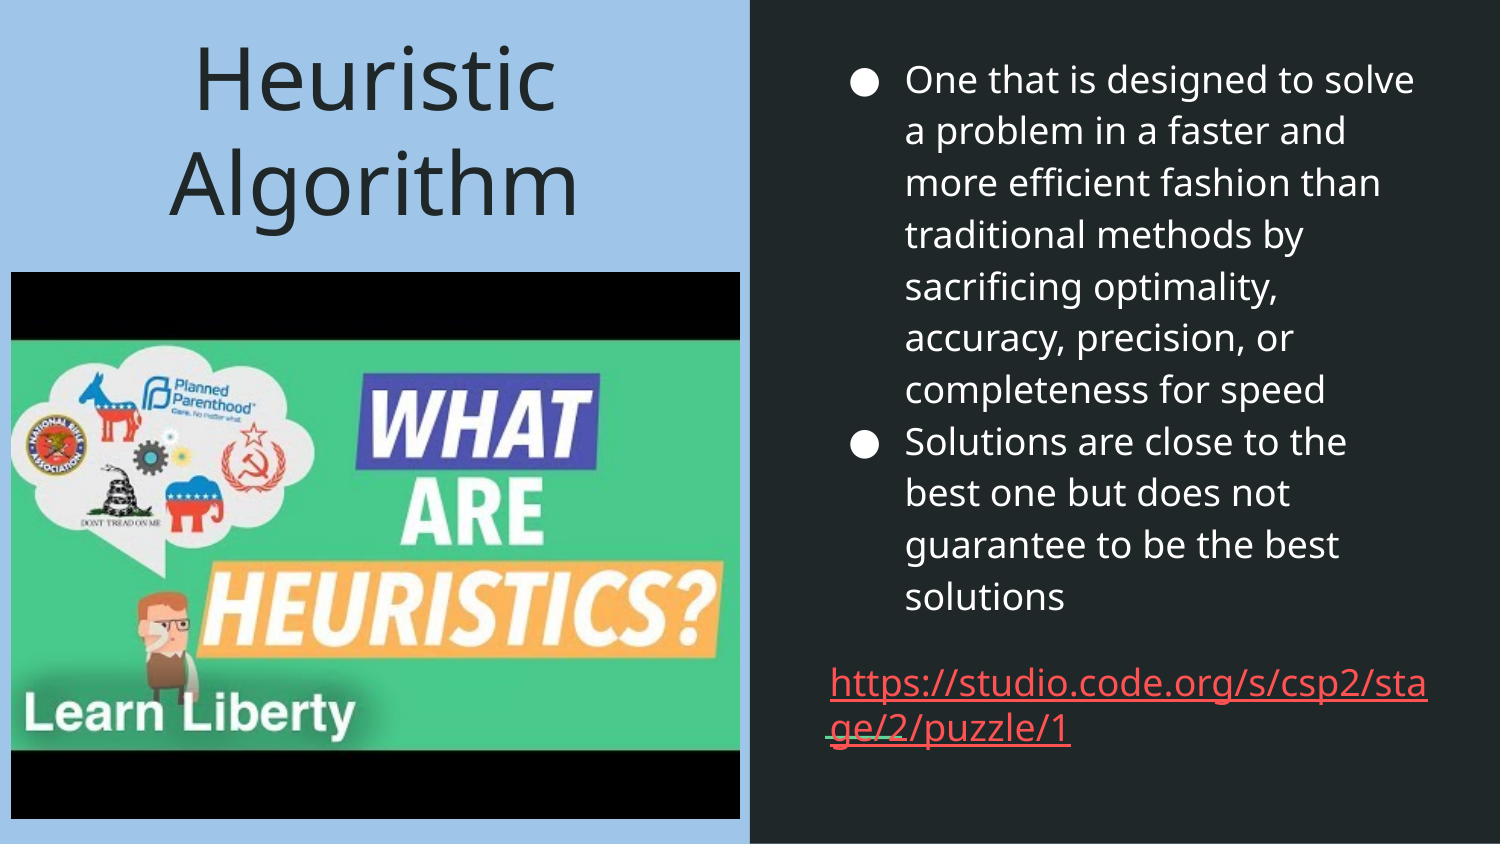

# Heuristic Algorithm
One that is designed to solve a problem in a faster and more efficient fashion than traditional methods by sacrificing optimality, accuracy, precision, or completeness for speed
Solutions are close to the best one but does not guarantee to be the best solutions
https://studio.code.org/s/csp2/stage/2/puzzle/1